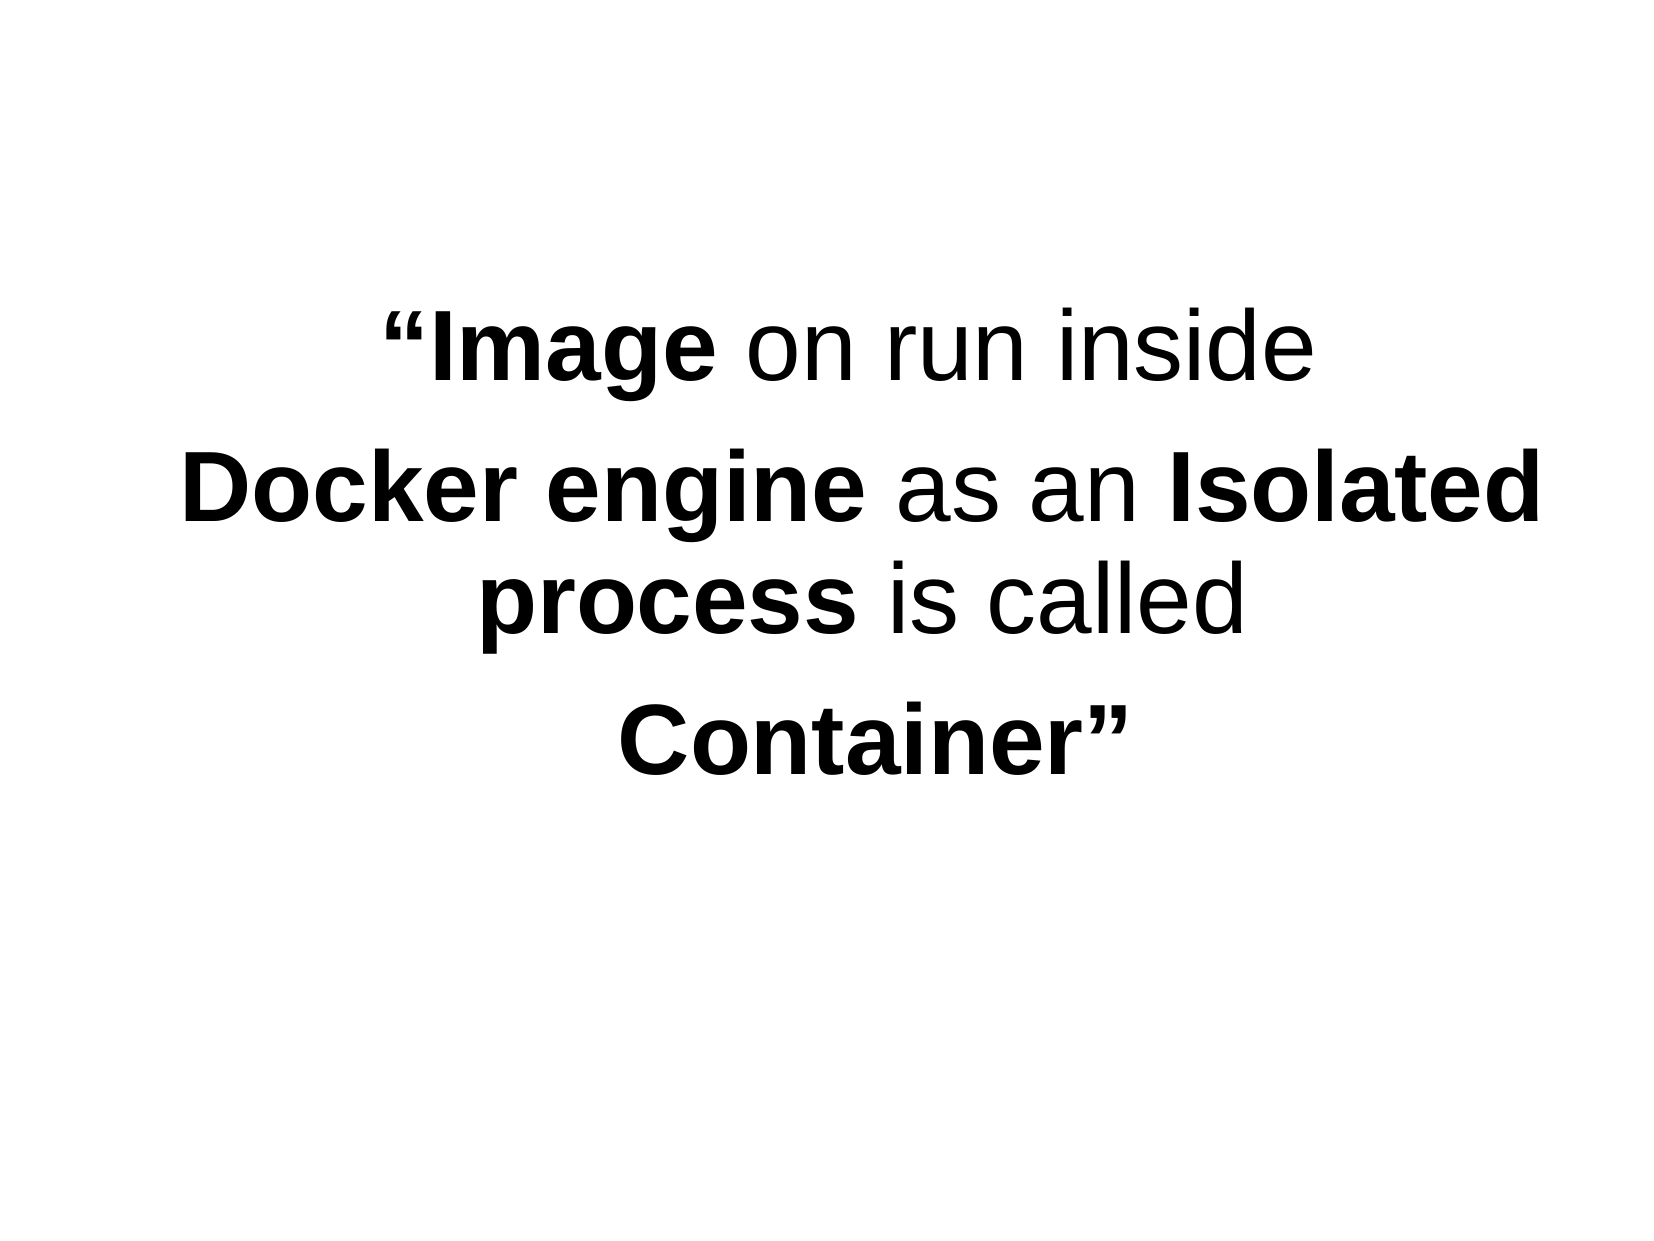

# “Image on run inside
Docker engine as an Isolated process is called
 Container”